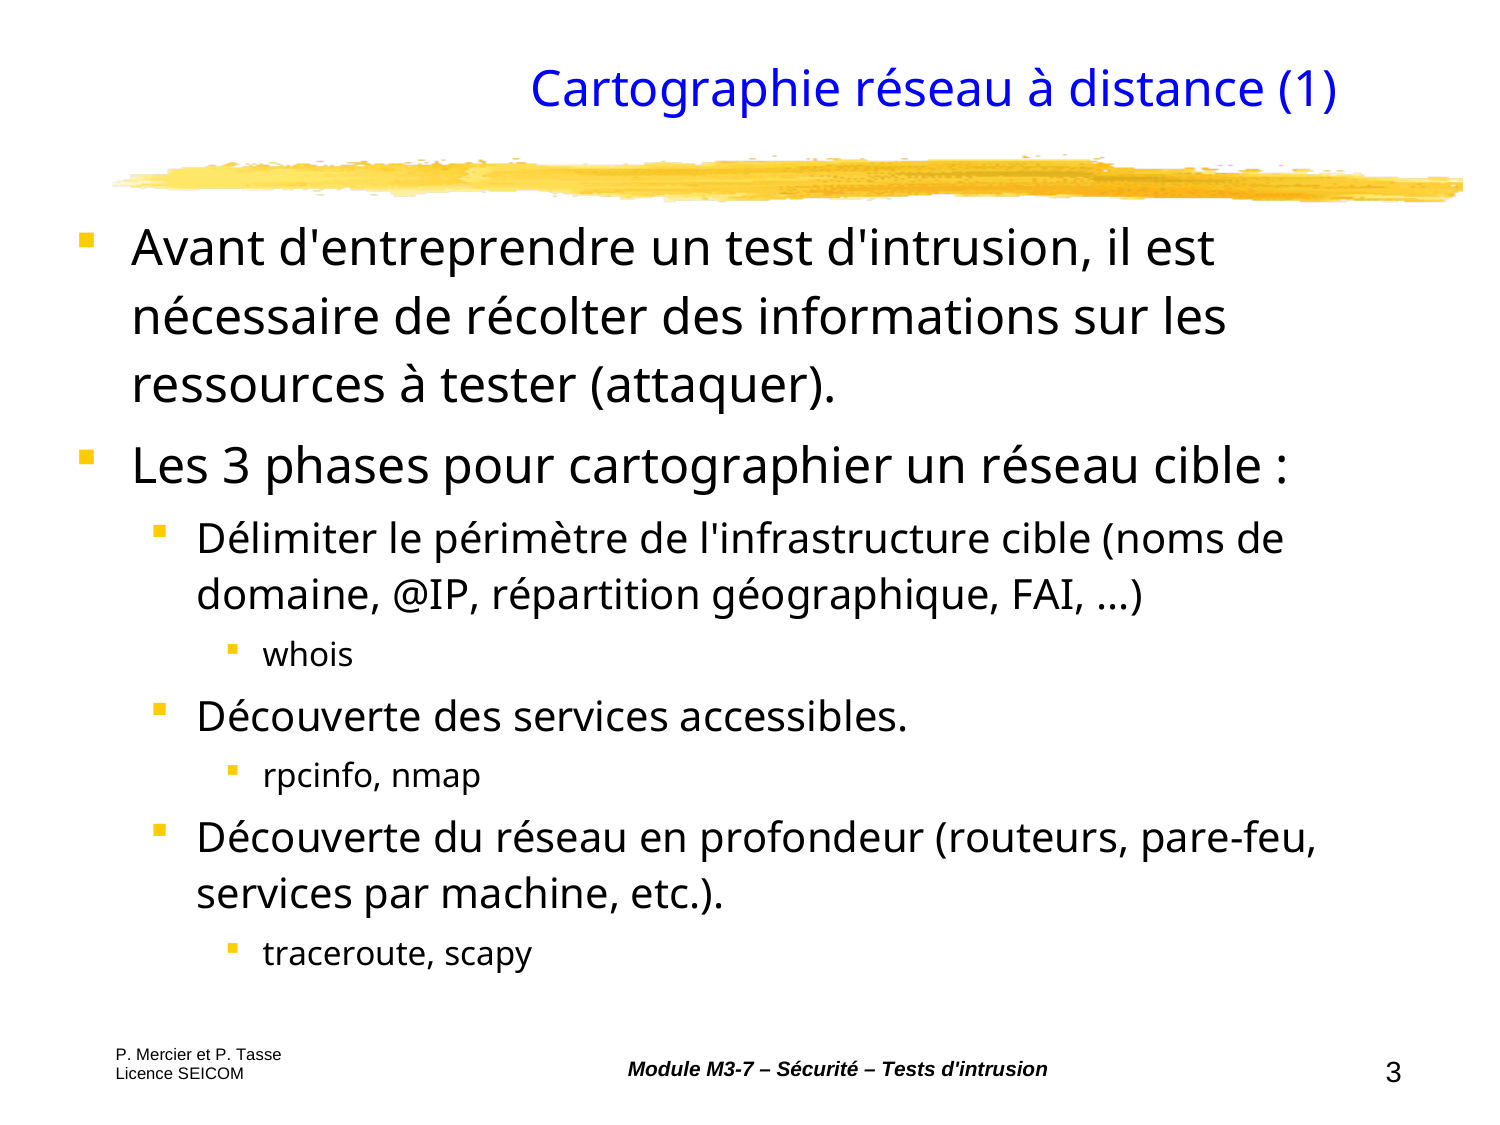

# Cartographie réseau à distance (1)
Avant d'entreprendre un test d'intrusion, il est nécessaire de récolter des informations sur les ressources à tester (attaquer).
Les 3 phases pour cartographier un réseau cible :
Délimiter le périmètre de l'infrastructure cible (noms de domaine, @IP, répartition géographique, FAI, ...)
whois
Découverte des services accessibles.
rpcinfo, nmap
Découverte du réseau en profondeur (routeurs, pare-feu, services par machine, etc.).
traceroute, scapy
3